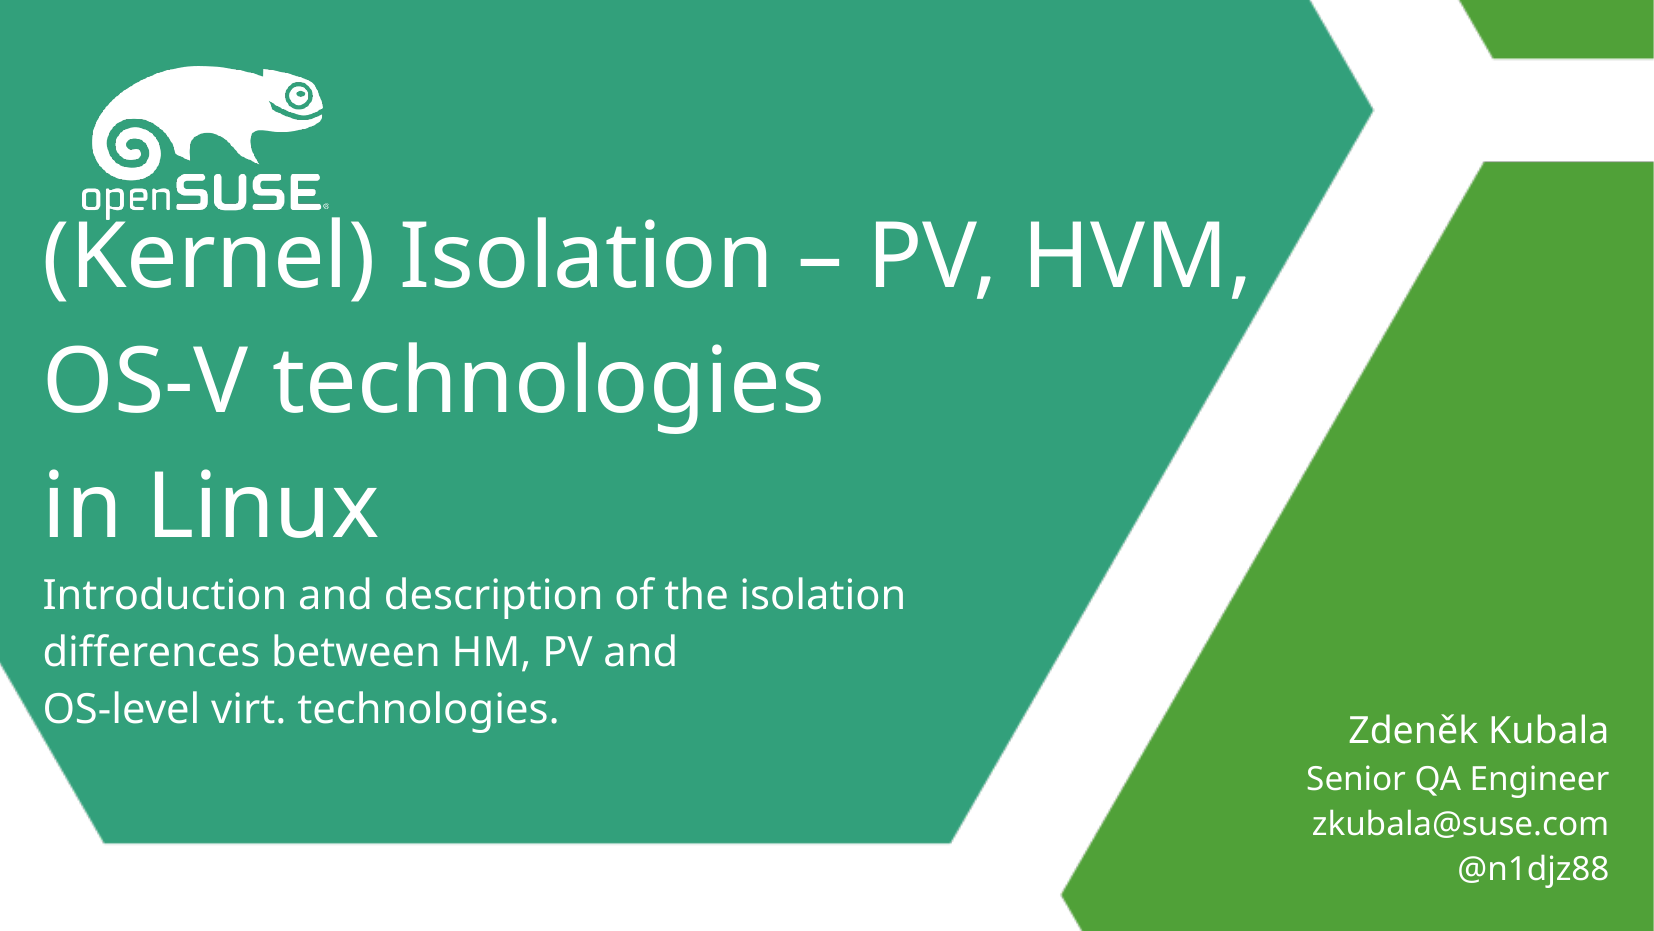

(Kernel) Isolation – PV, HVM, OS-V technologies
in Linux
Introduction and description of the isolation
differences between HM, PV and
OS-level virt. technologies.
# Zdeněk Kubala
Senior QA Engineer
zkubala@suse.com
 @n1djz88